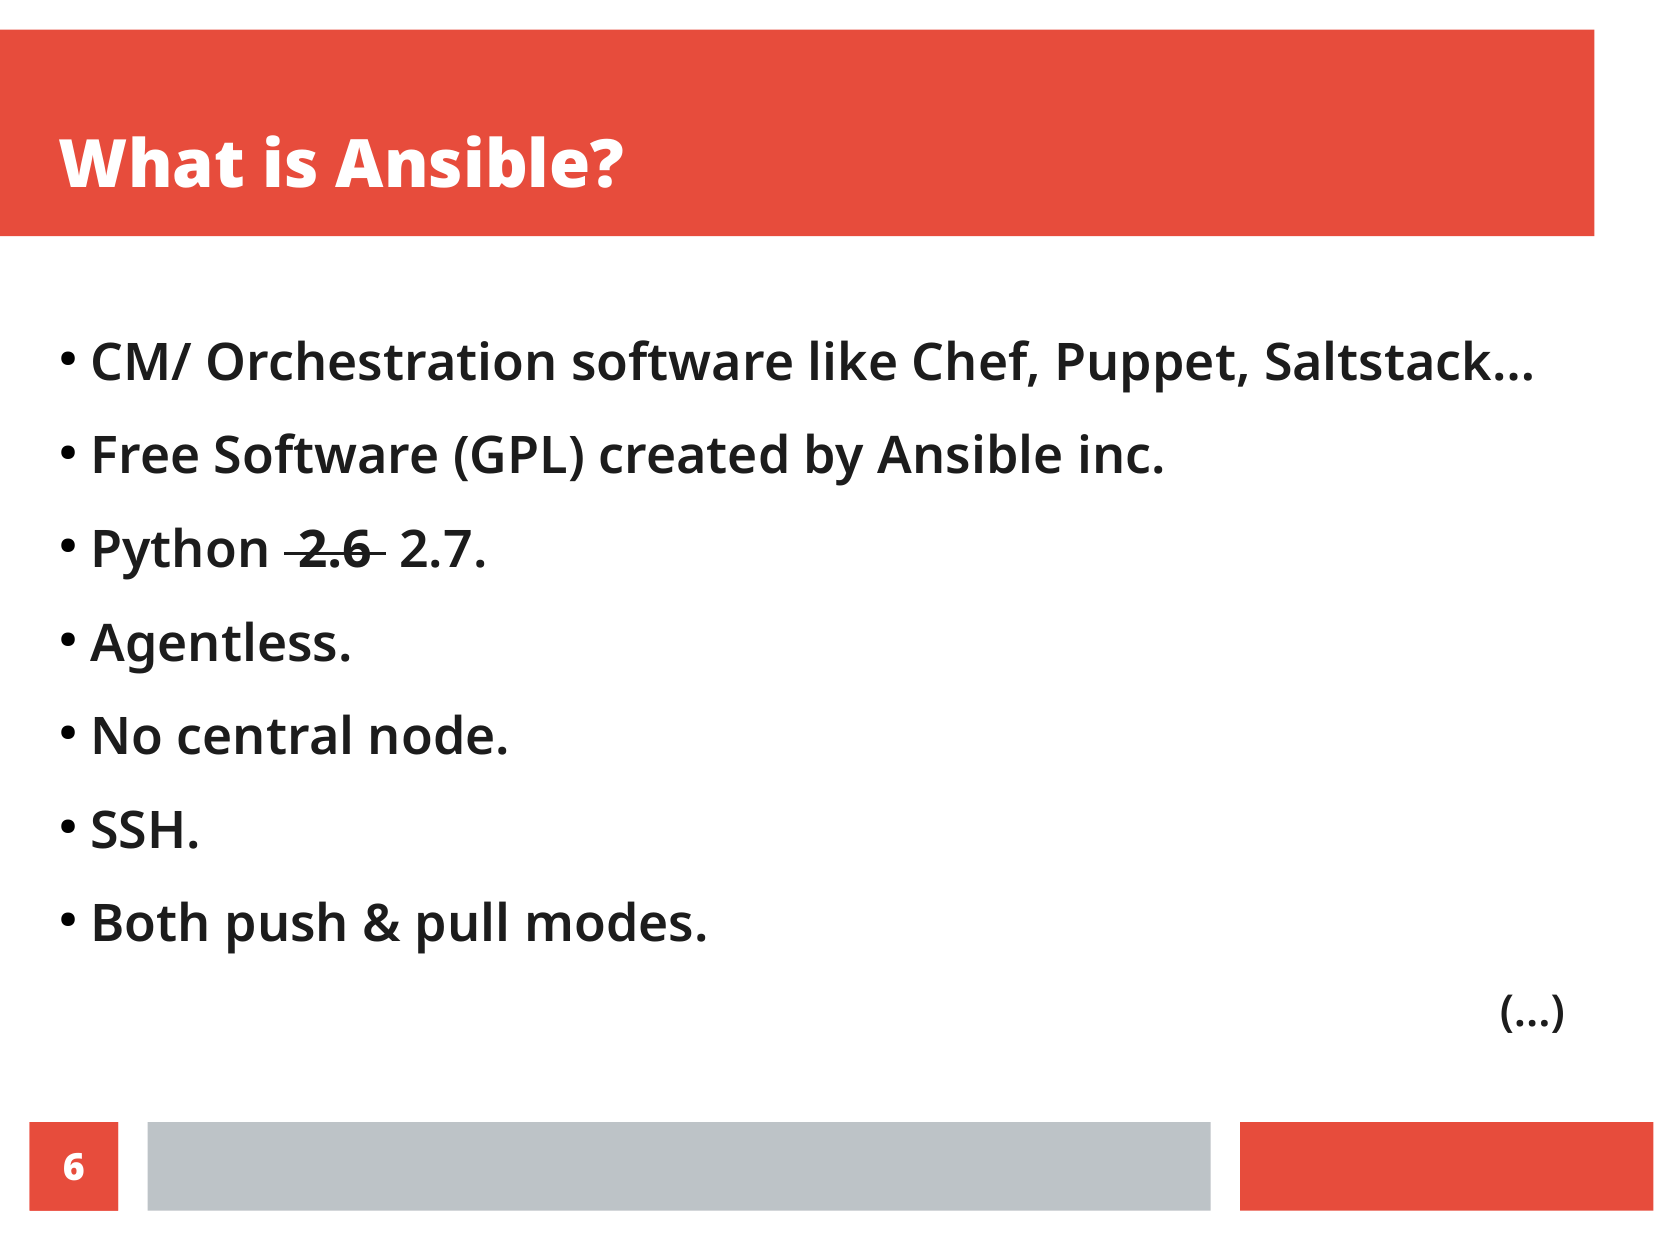

# What is Ansible?
 CM/ Orchestration software like Chef, Puppet, Saltstack…
 Free Software (GPL) created by Ansible inc.
 Python 2.6 2.7.
 Agentless.
 No central node.
 SSH.
 Both push & pull modes.
(...)
6